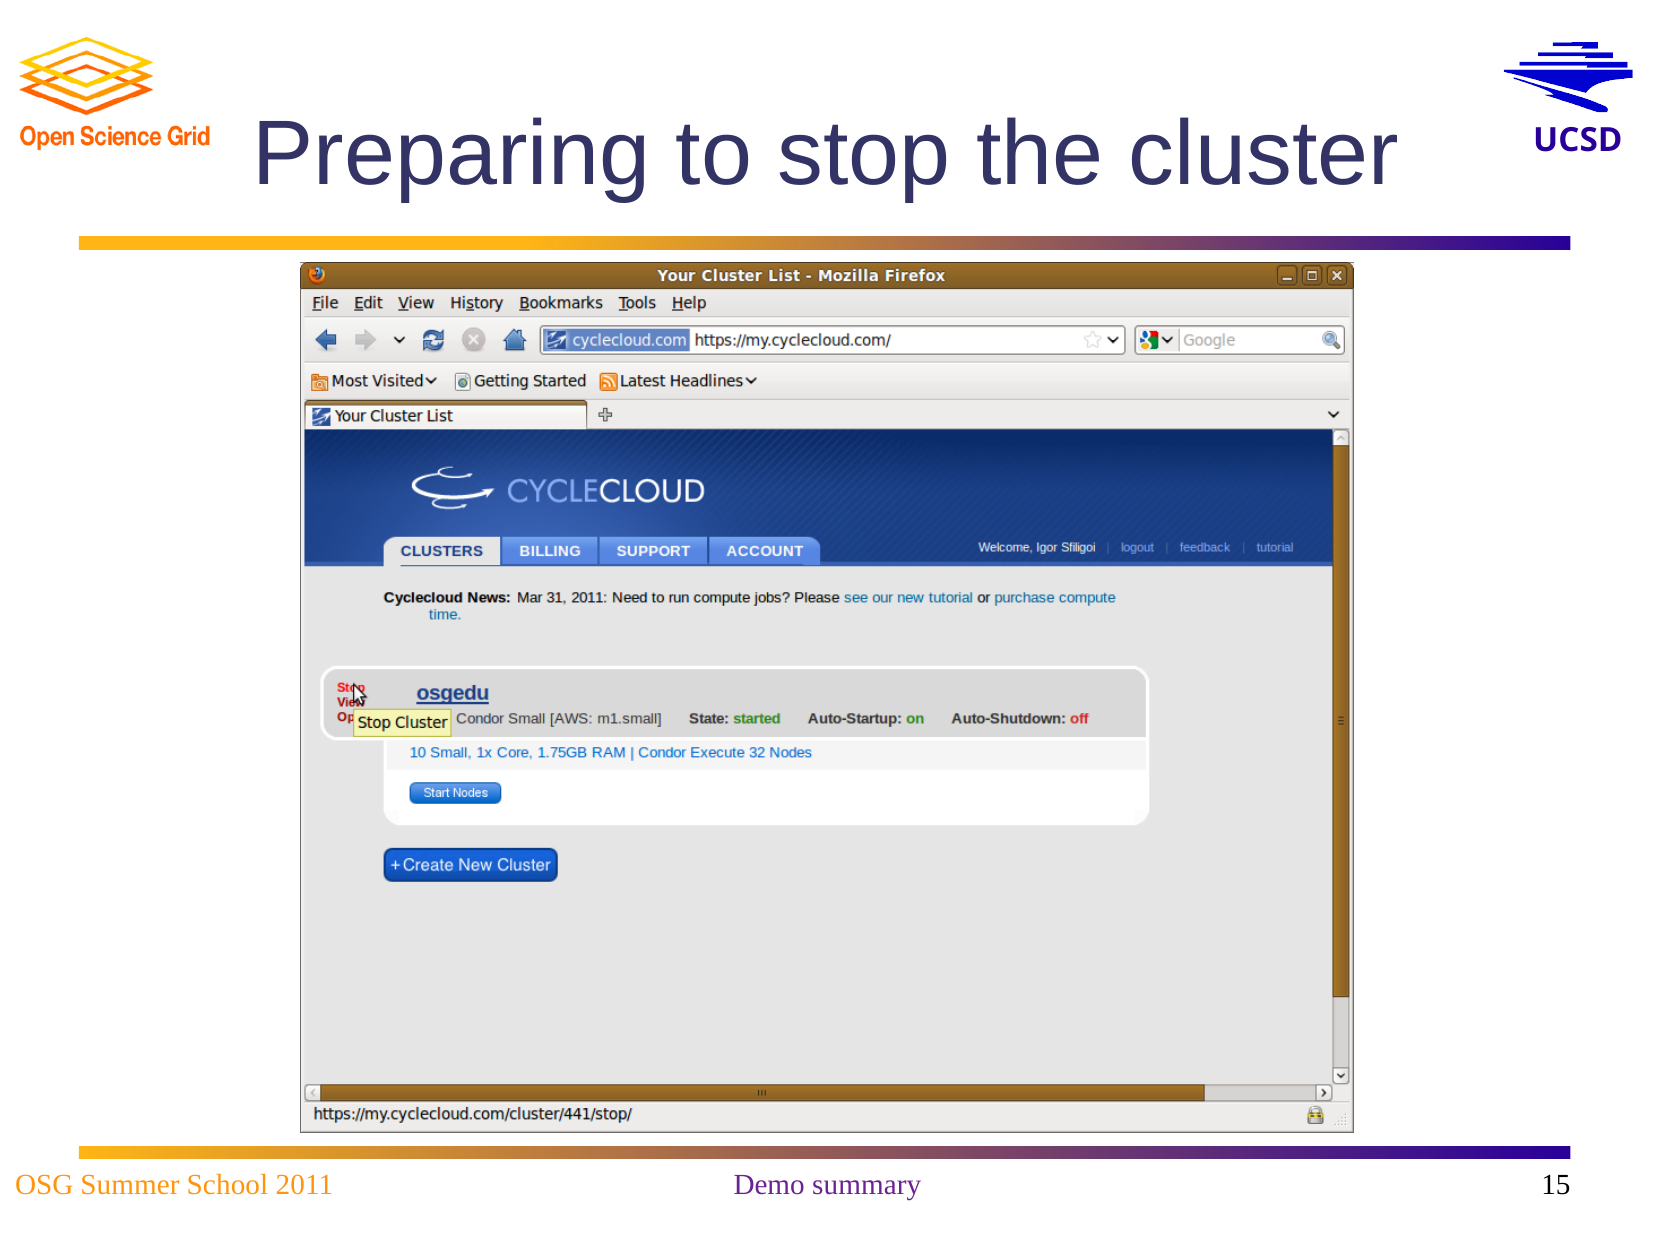

# Preparing to stop the cluster
OSG Summer School 2011
Demo summary
15